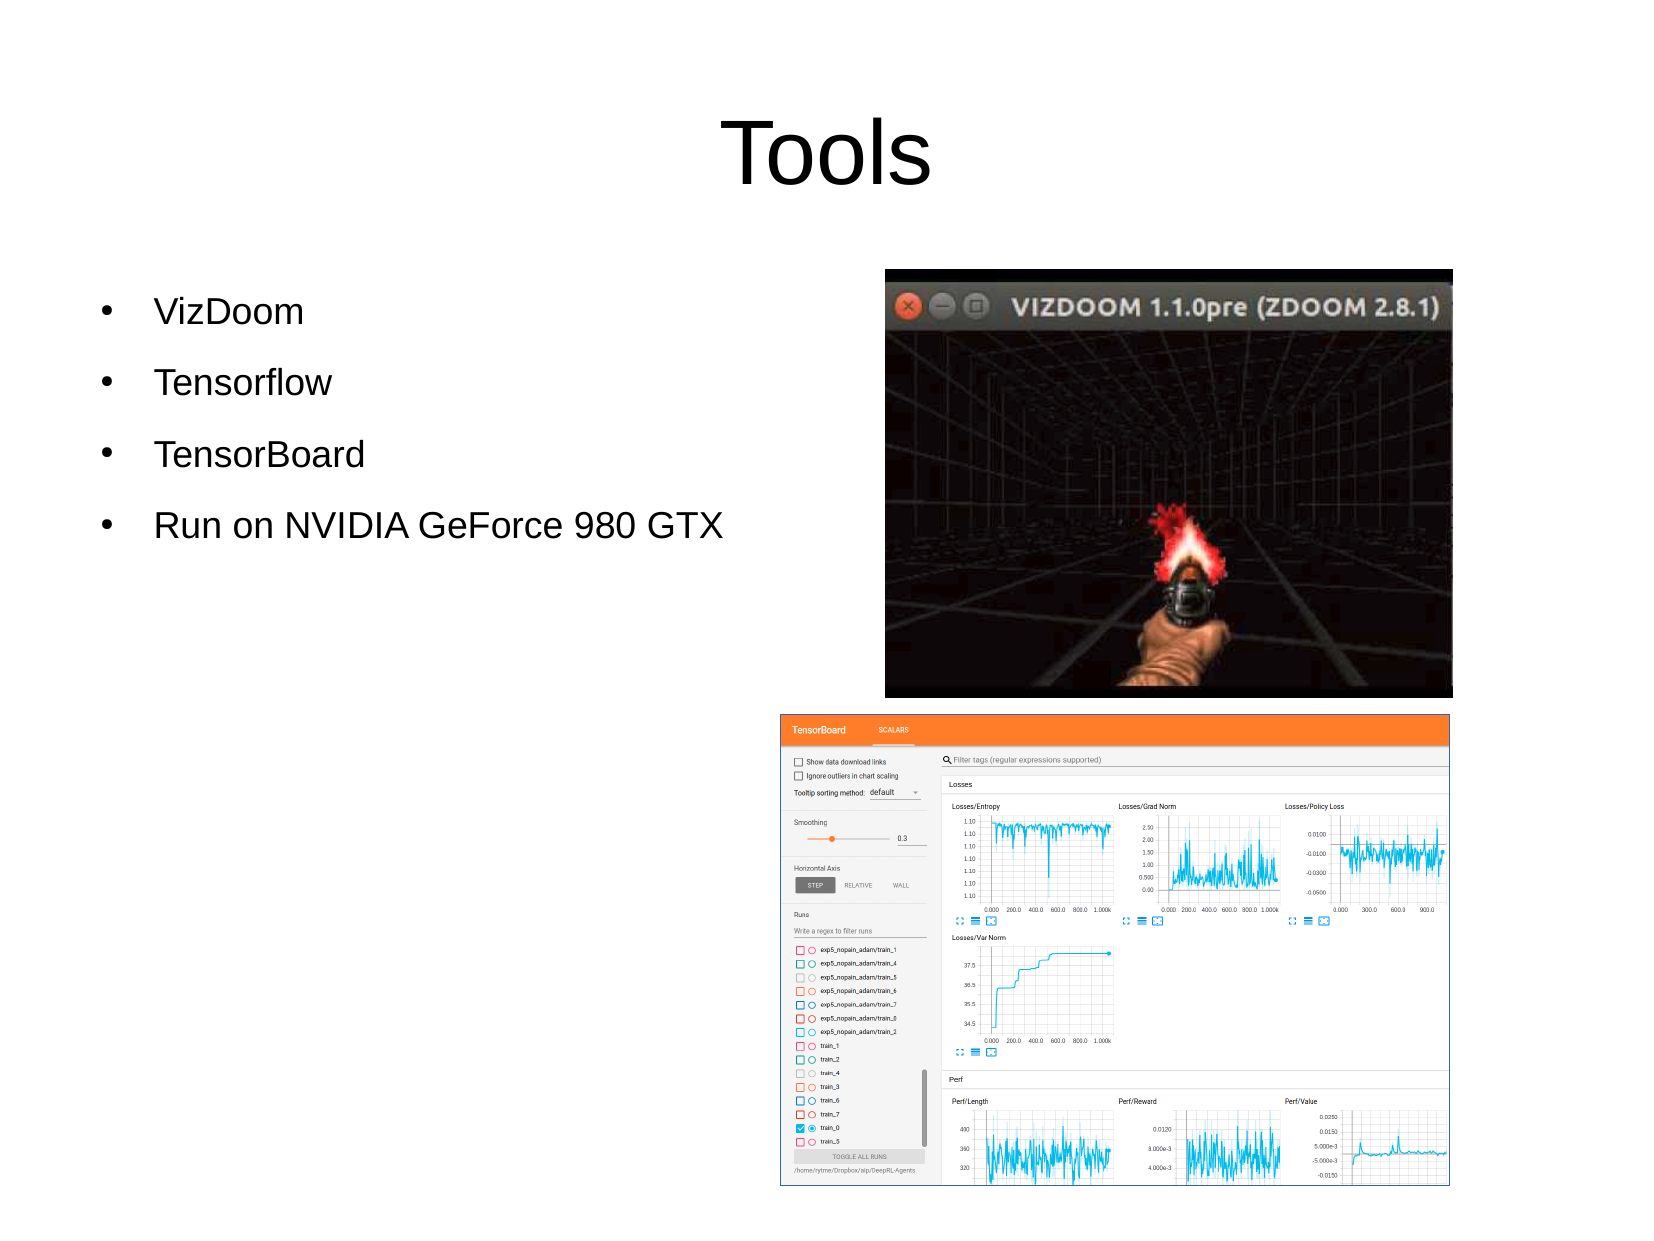

# Tools
VizDoom
Tensorflow
TensorBoard
Run on NVIDIA GeForce 980 GTX